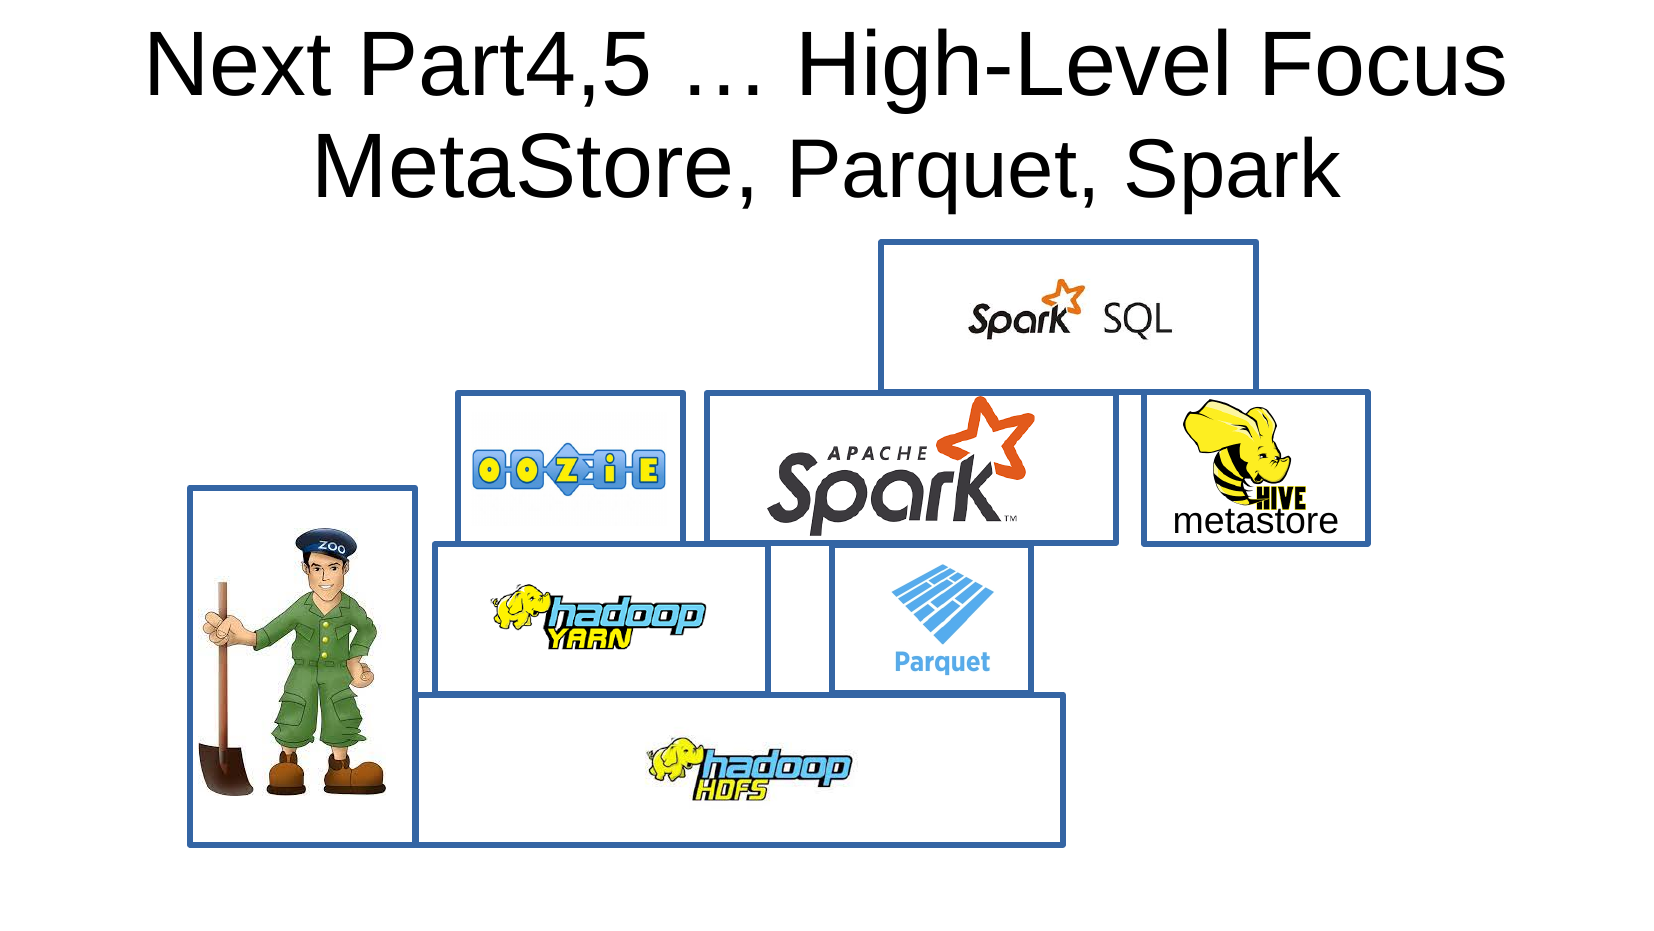

# Next Part4,5 … High-Level Focus MetaStore, Parquet, Spark
metastore